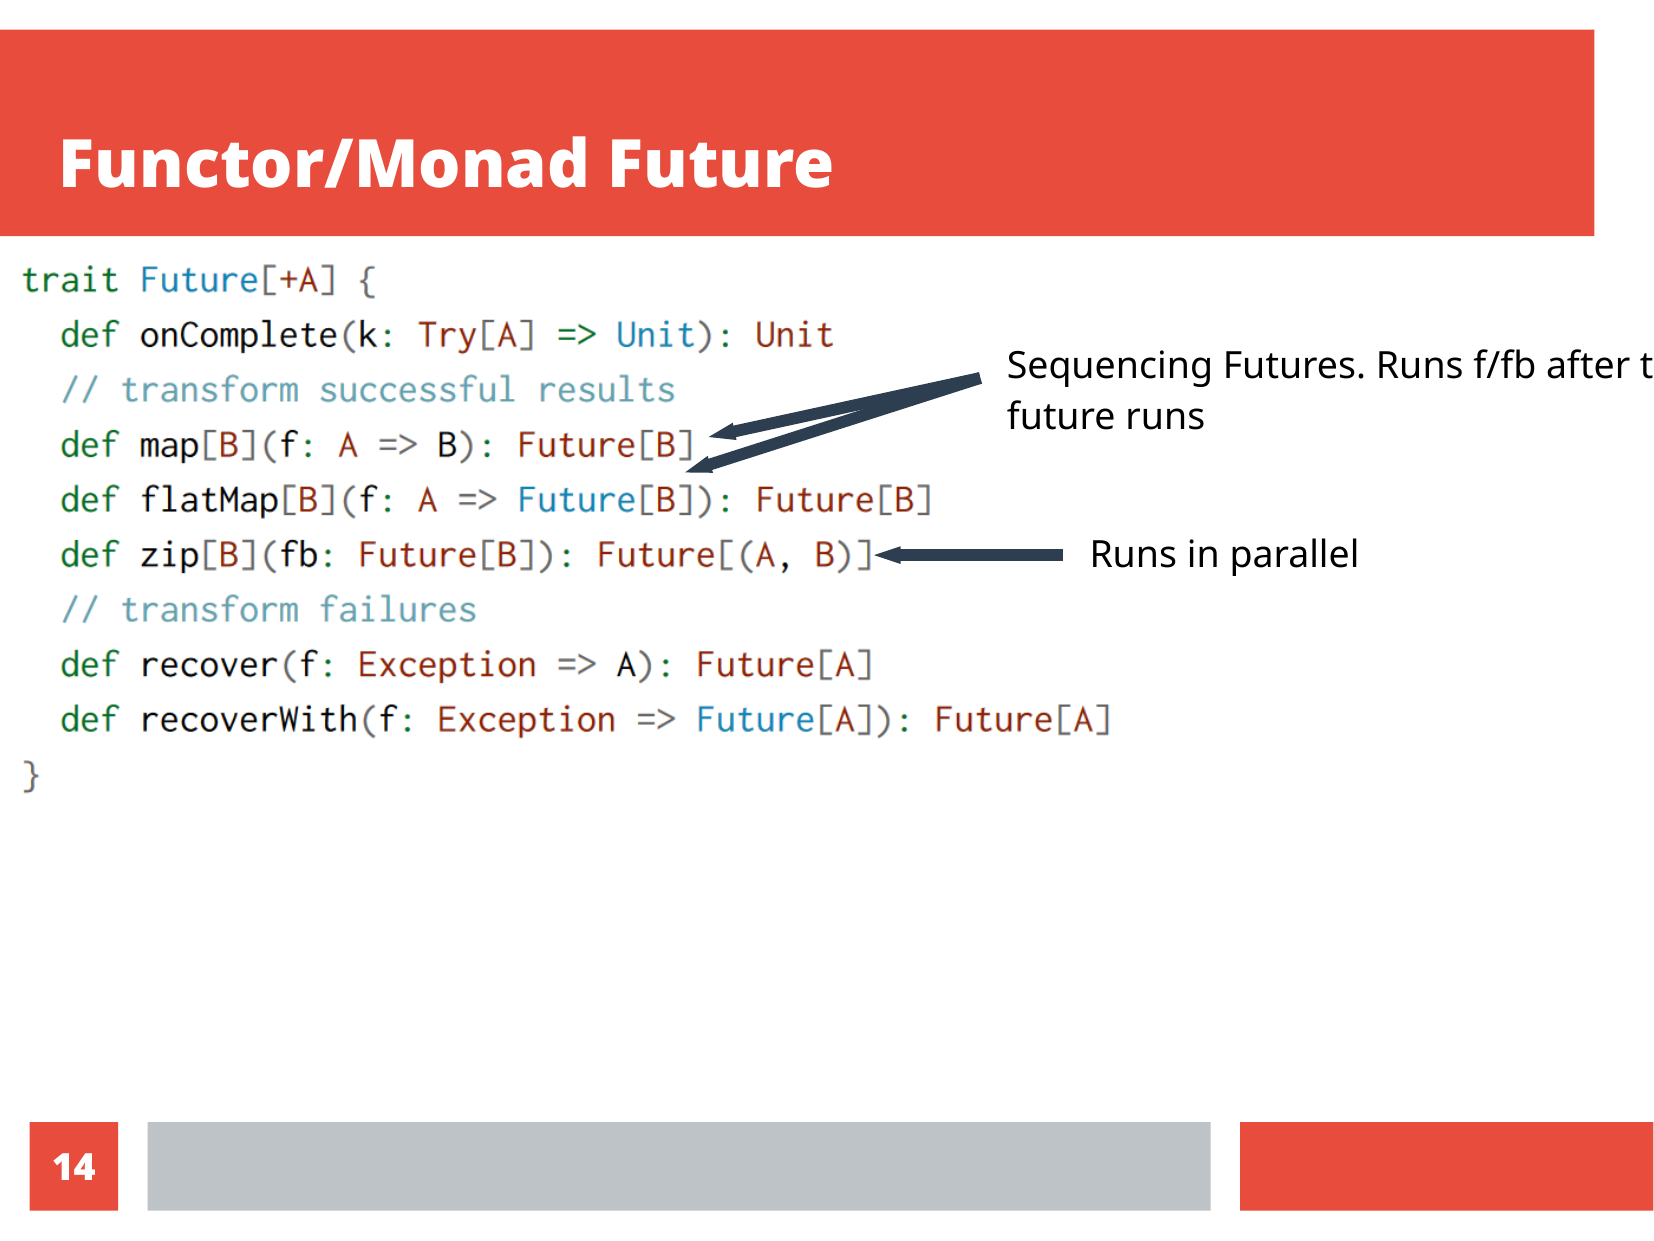

# Functor/Monad Future
Sequencing Futures. Runs f/fb after the
future runs
Runs in parallel
14